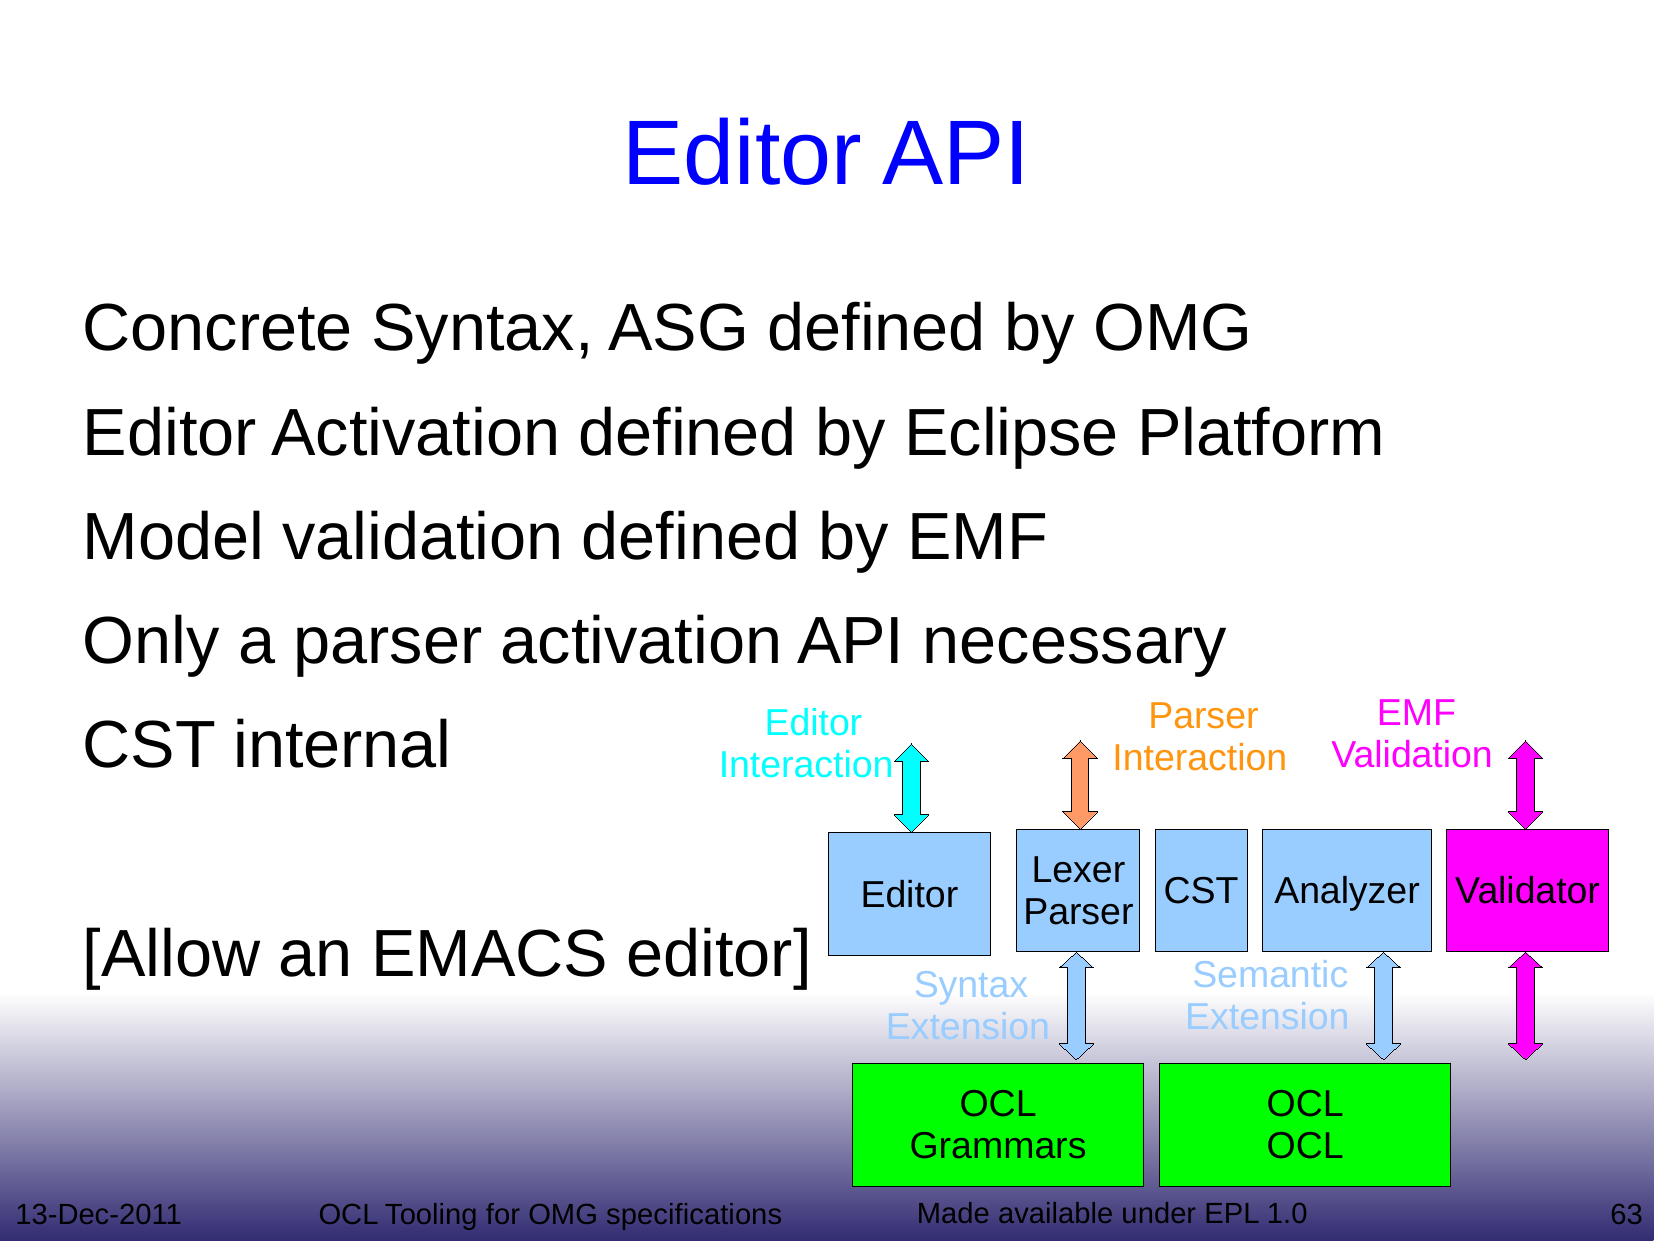

# Editor API
Concrete Syntax, ASG defined by OMG
Editor Activation defined by Eclipse Platform
Model validation defined by EMF
Only a parser activation API necessary
CST internal
[Allow an EMACS editor]
EMF
Validation
Parser
Interaction
Editor
Interaction
Lexer
Parser
CST
Analyzer
Validator
Editor
Semantic
Extension
Syntax
Extension
OCL
Grammars
OCL
OCL
13-Dec-2011
OCL Tooling for OMG specifications
63